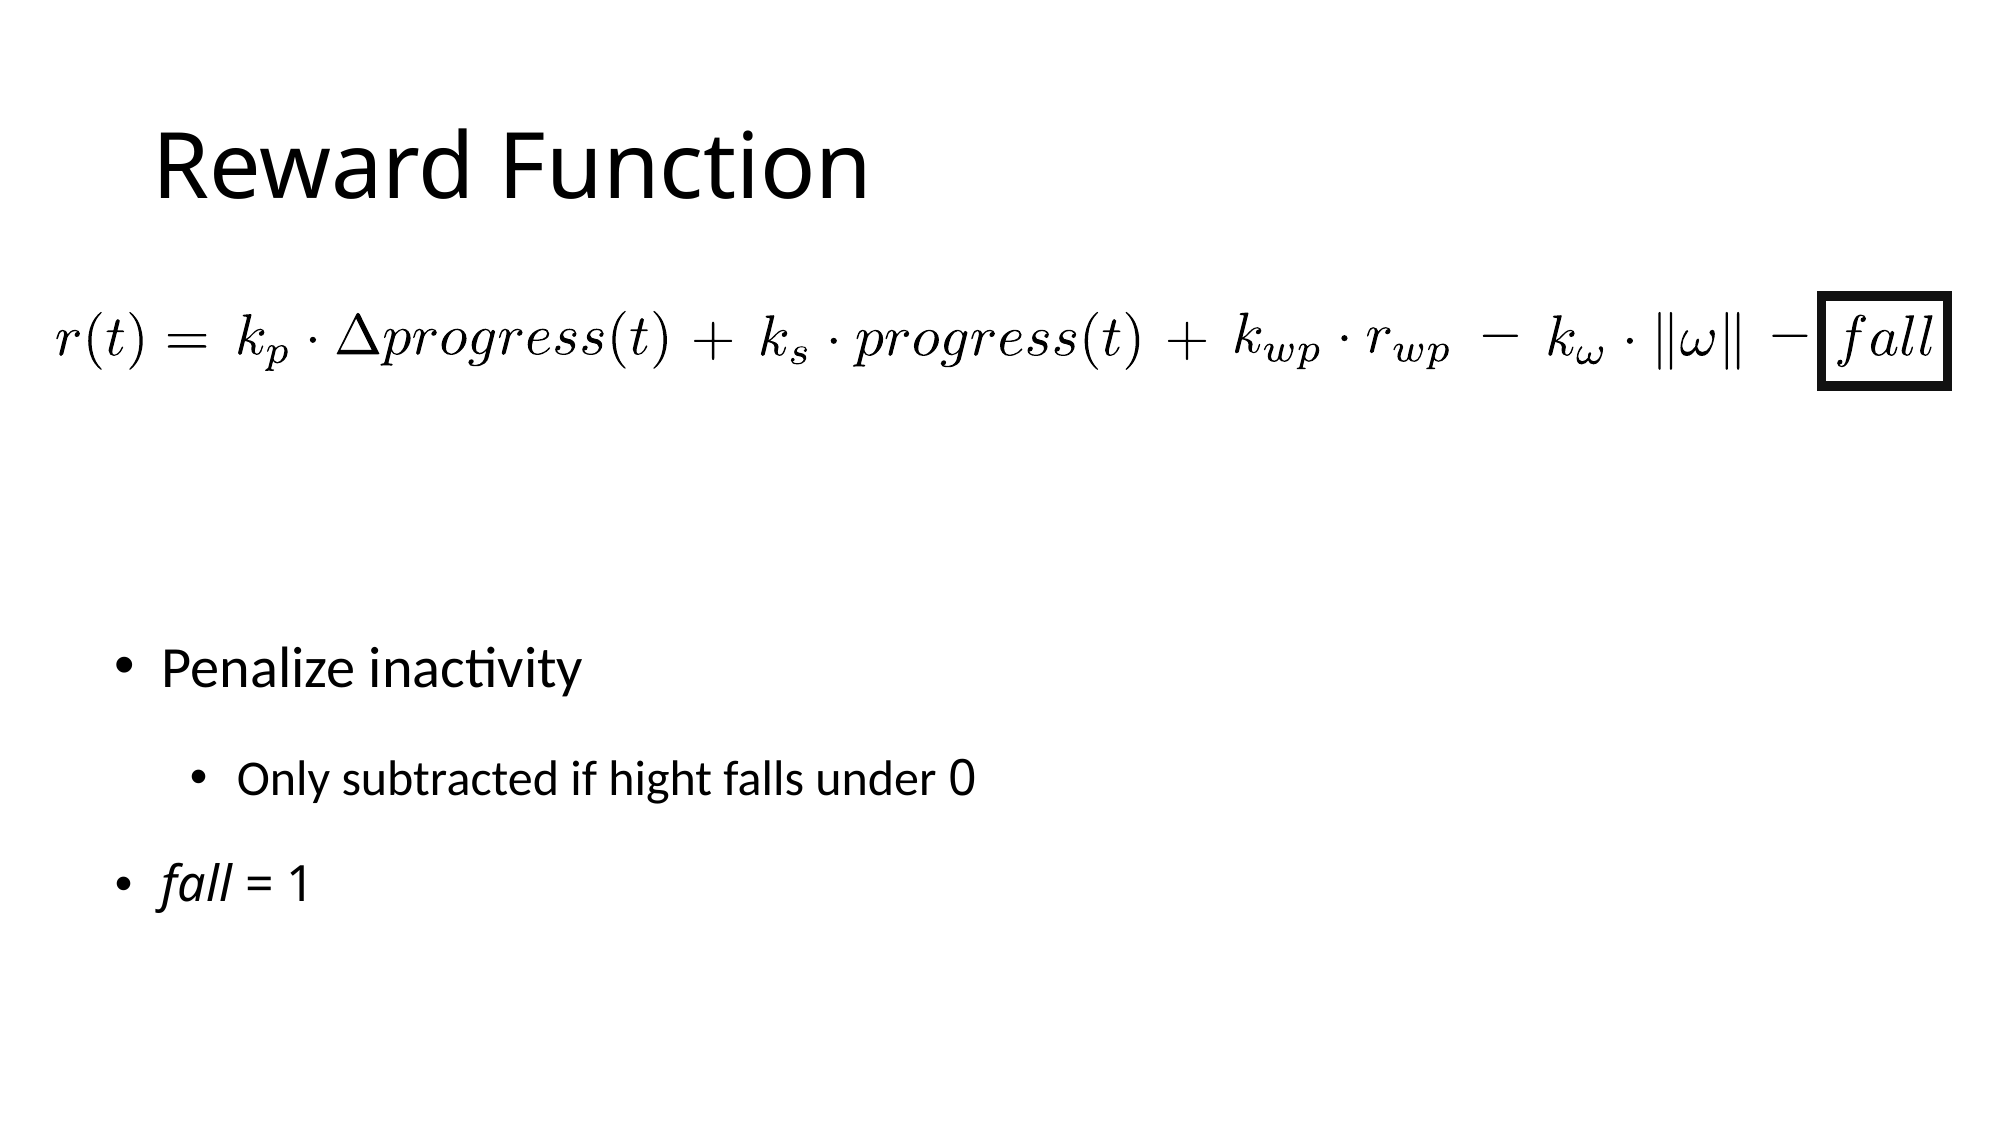

# Reward Function
Penalize inactivity
Only subtracted if hight falls under 0
fall = 1